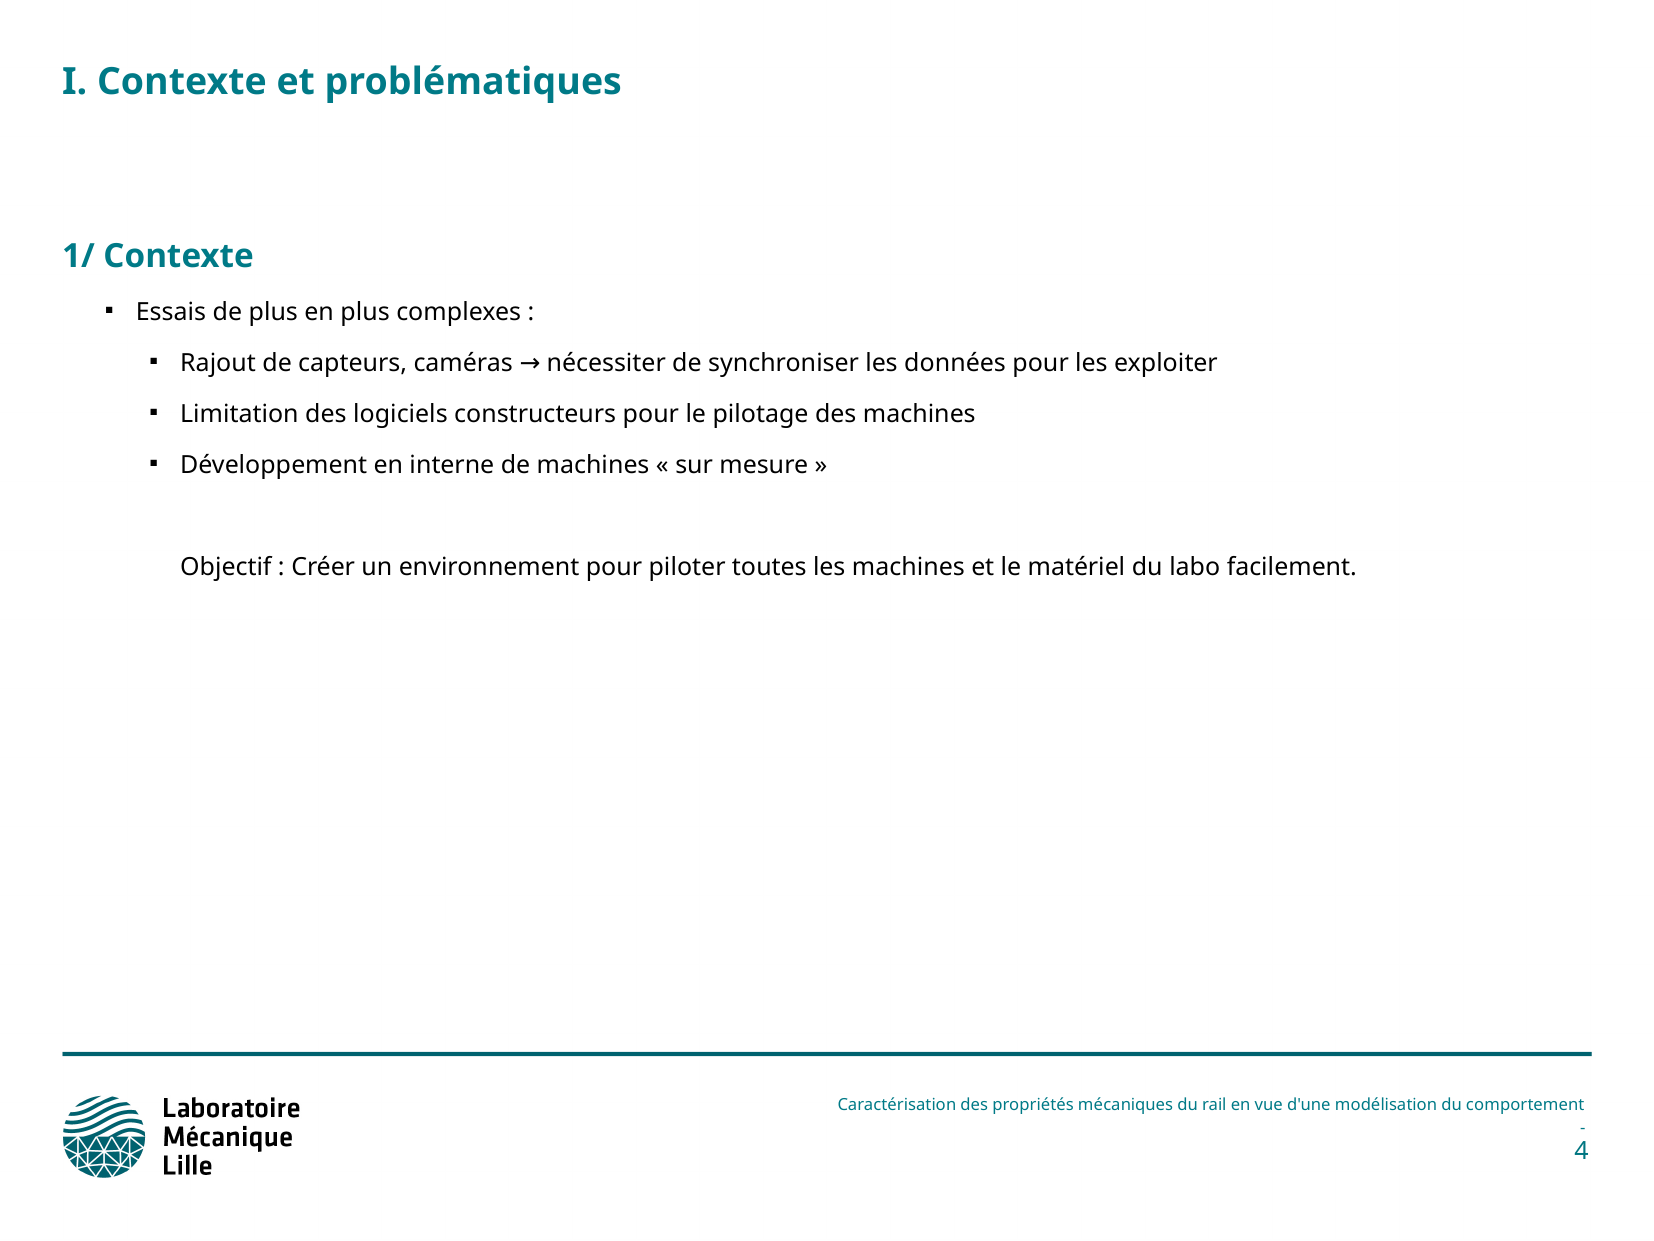

I. Contexte et problématiques
1/ Contexte
Essais de plus en plus complexes :
Rajout de capteurs, caméras → nécessiter de synchroniser les données pour les exploiter
Limitation des logiciels constructeurs pour le pilotage des machines
Développement en interne de machines « sur mesure »
Objectif : Créer un environnement pour piloter toutes les machines et le matériel du labo facilement.
4